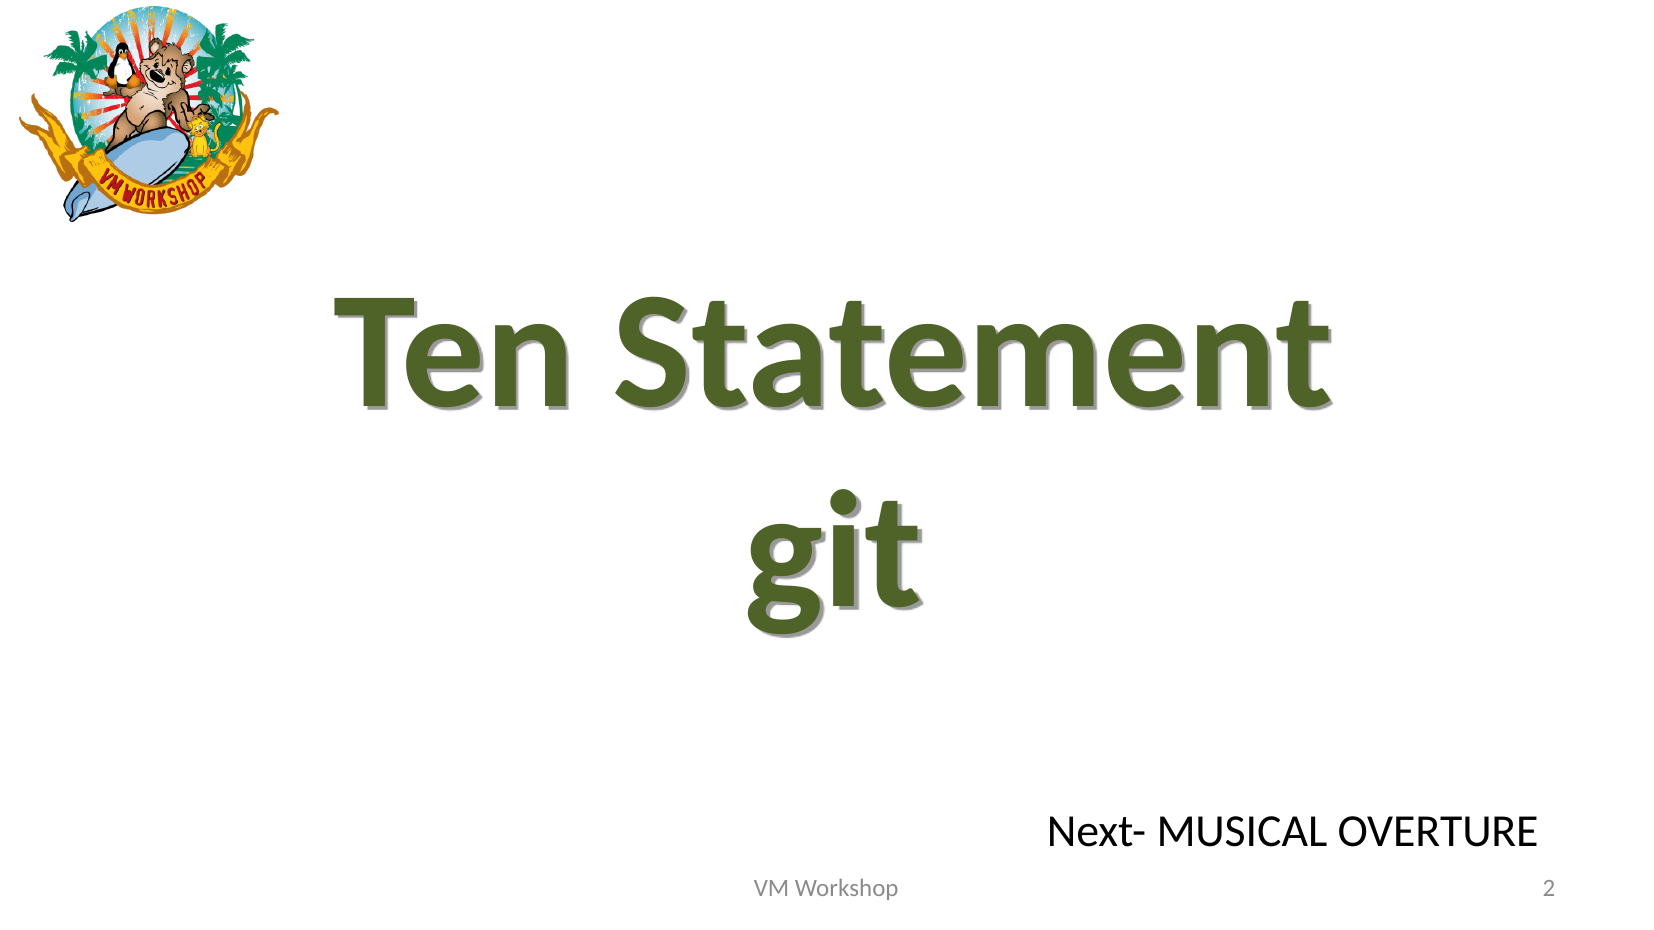

# Ten Statement git
Next- MUSICAL OVERTURE
VM Workshop